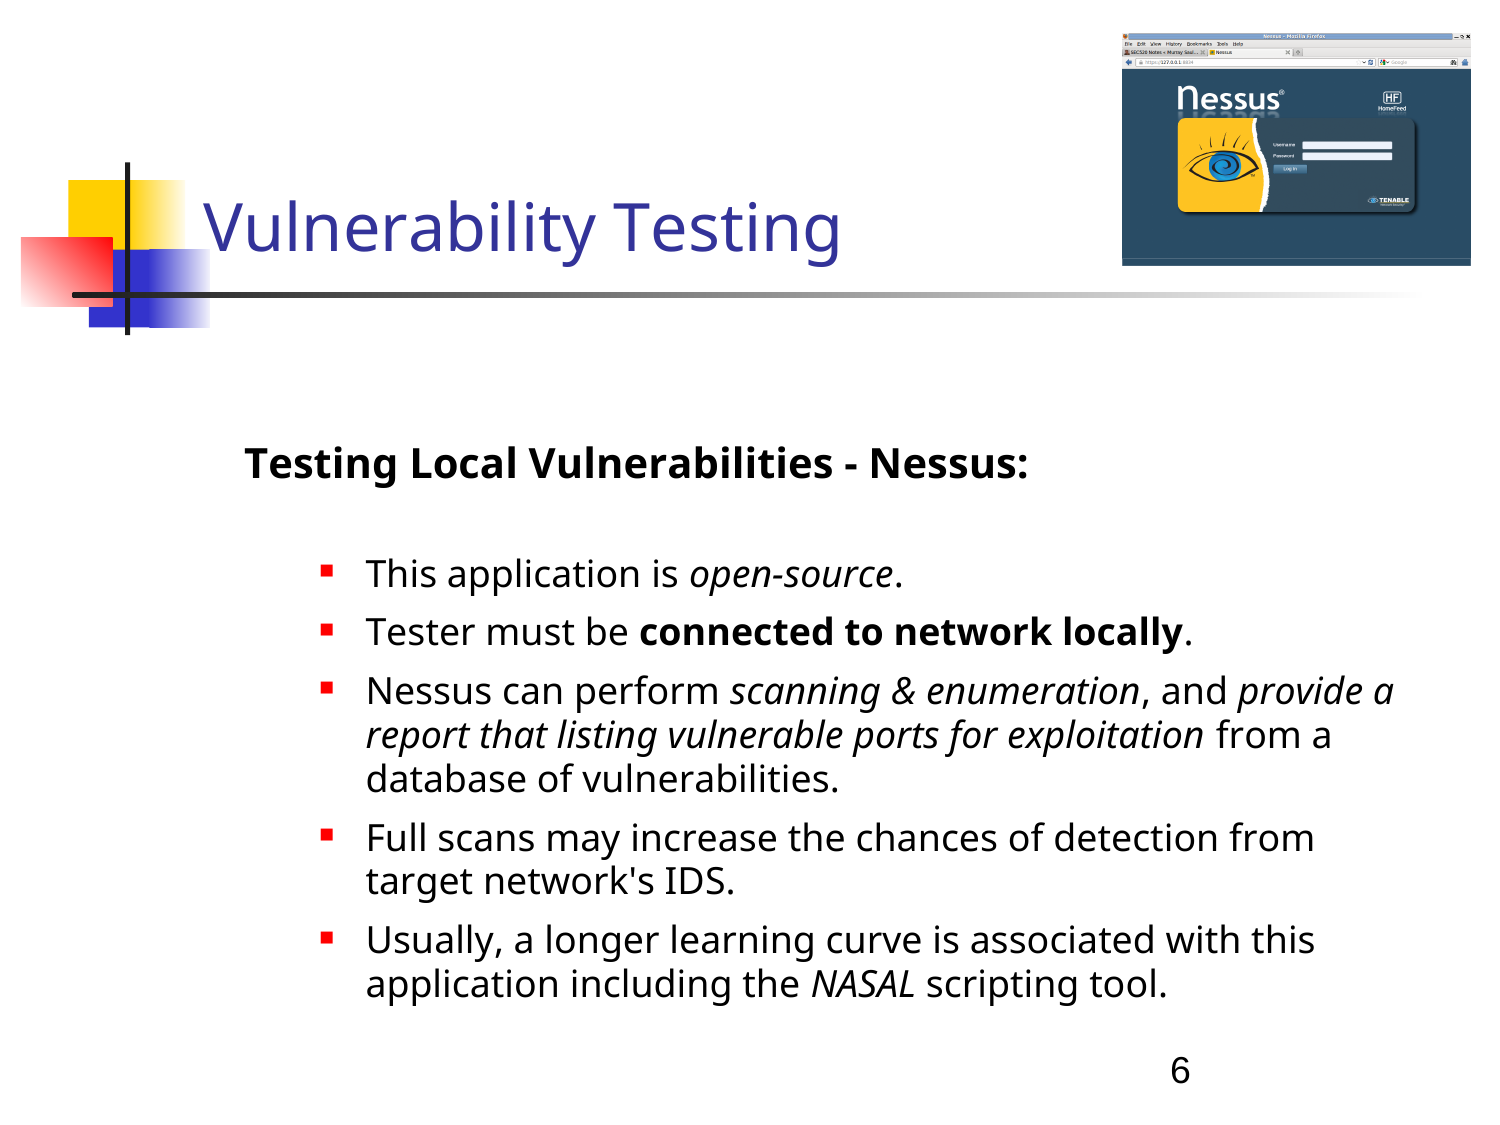

# Vulnerability Testing
Testing Local Vulnerabilities - Nessus:
This application is open-source.
Tester must be connected to network locally.
Nessus can perform scanning & enumeration, and provide a report that listing vulnerable ports for exploitation from a database of vulnerabilities.
Full scans may increase the chances of detection from target network's IDS.
Usually, a longer learning curve is associated with this application including the NASAL scripting tool.
6